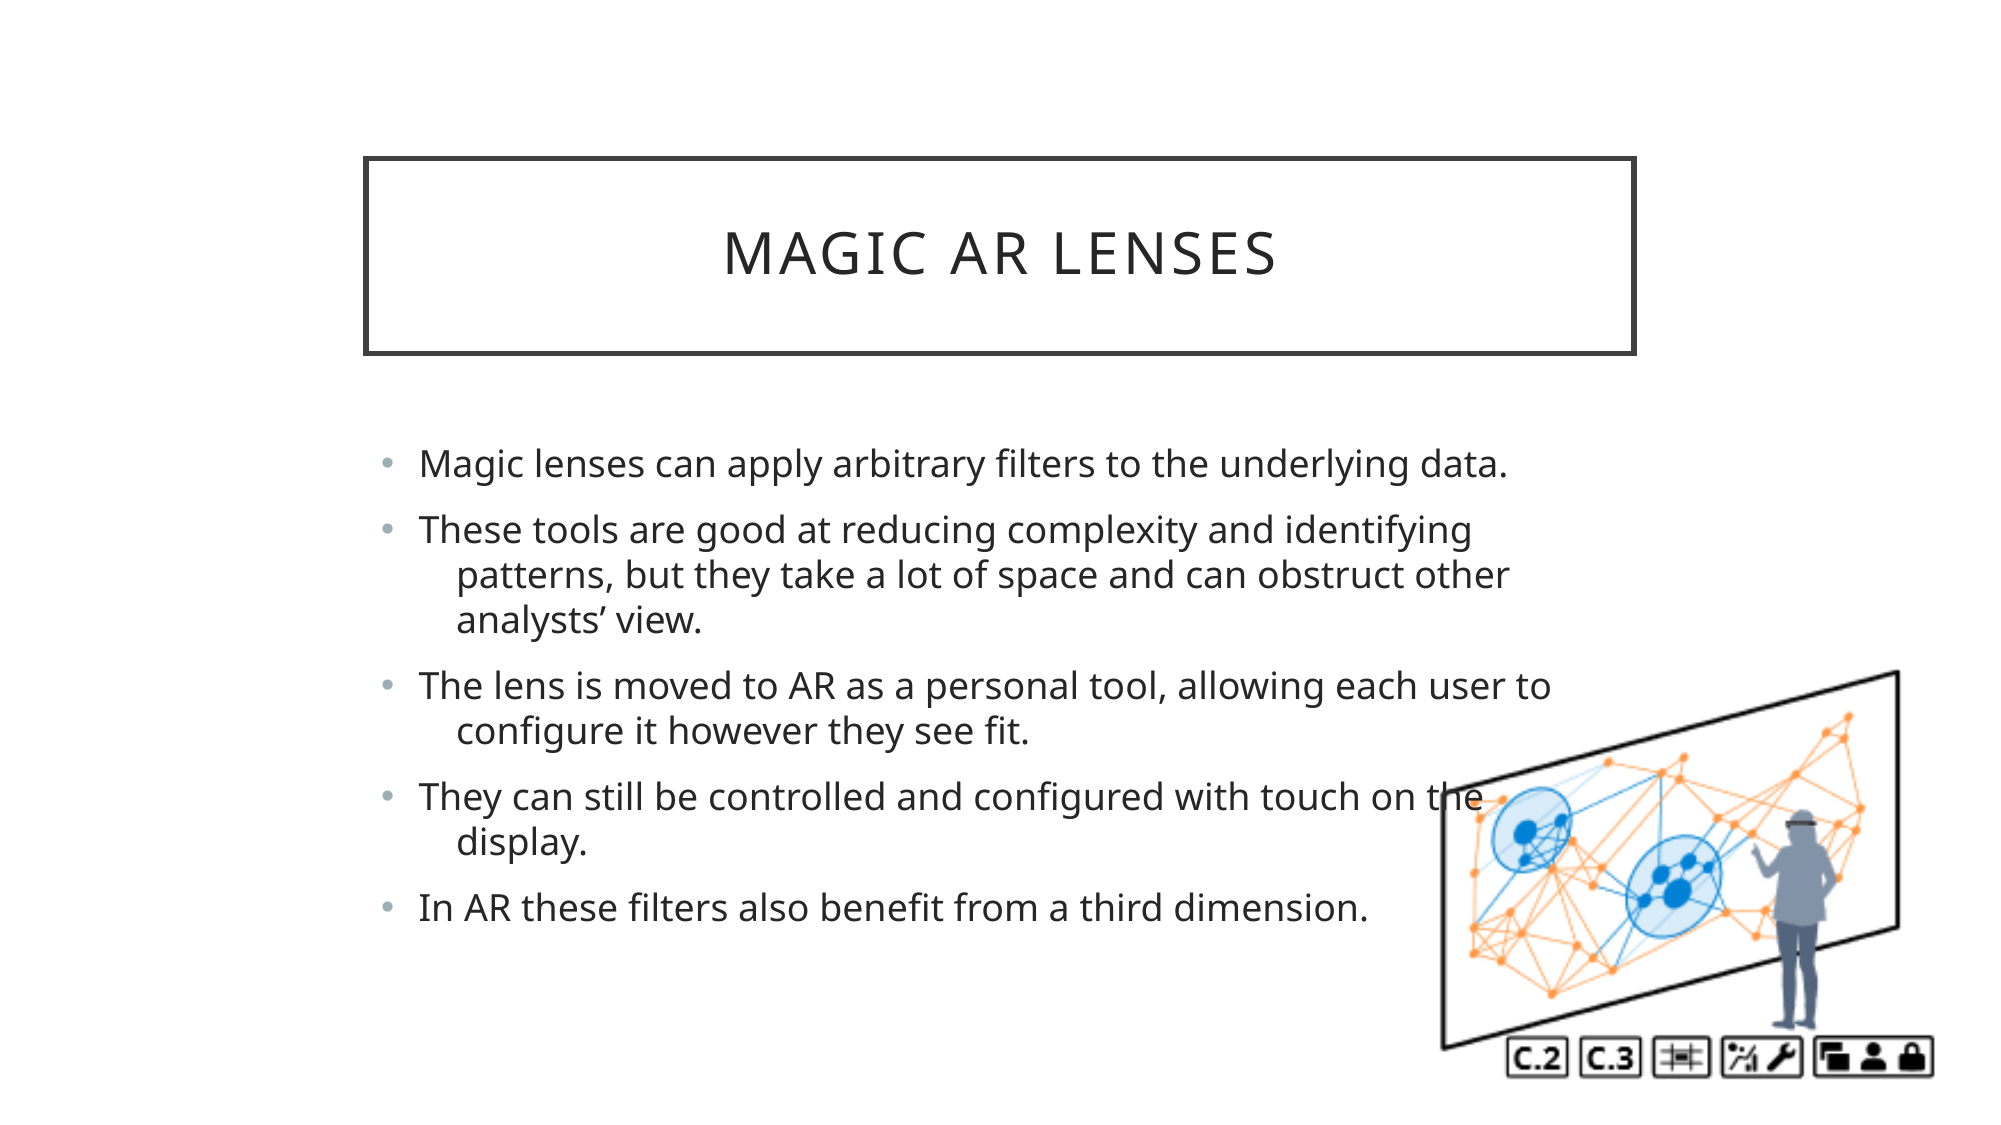

# Magic ar lenses
Magic lenses can apply arbitrary filters to the underlying data.
These tools are good at reducing complexity and identifying patterns, but they take a lot of space and can obstruct other analysts’ view.
The lens is moved to AR as a personal tool, allowing each user to configure it however they see fit.
They can still be controlled and configured with touch on the display.
In AR these filters also benefit from a third dimension.